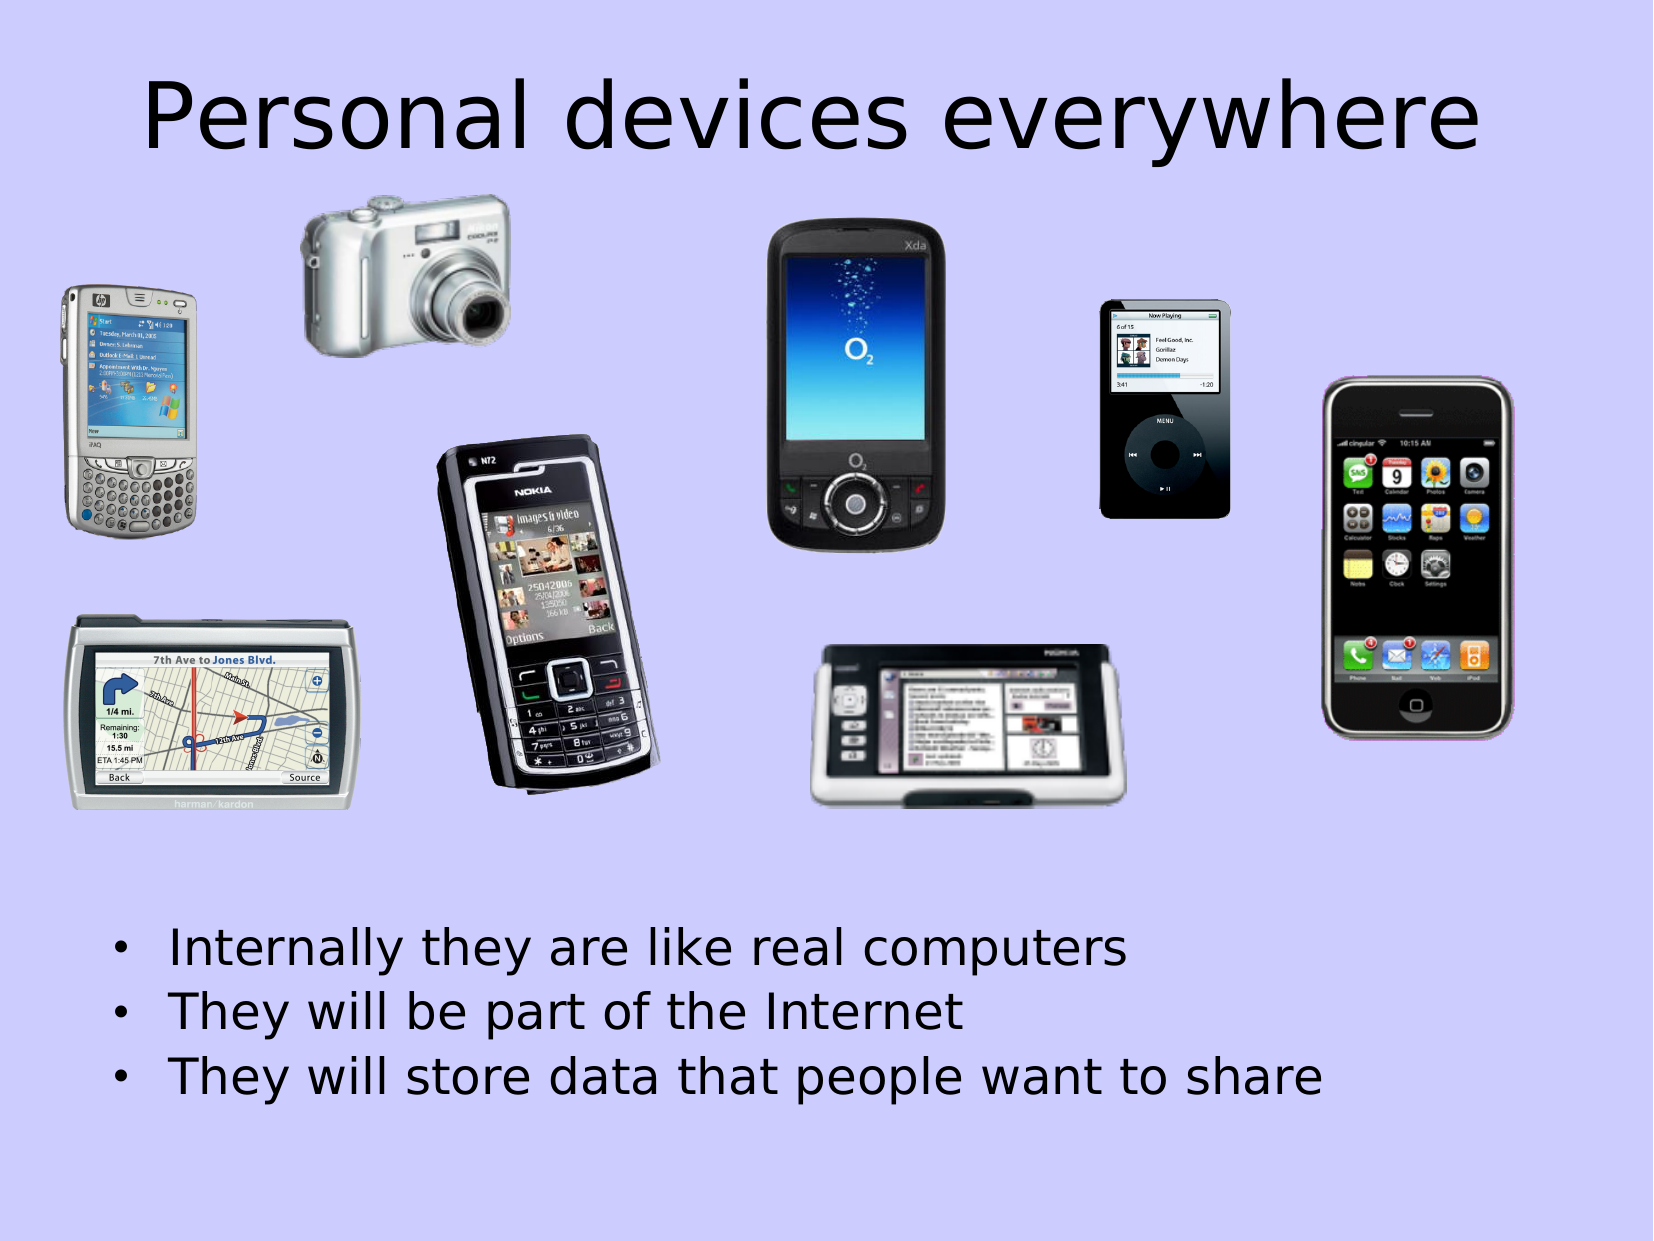

# Personal devices everywhere
Internally they are like real computers
They will be part of the Internet
They will store data that people want to share